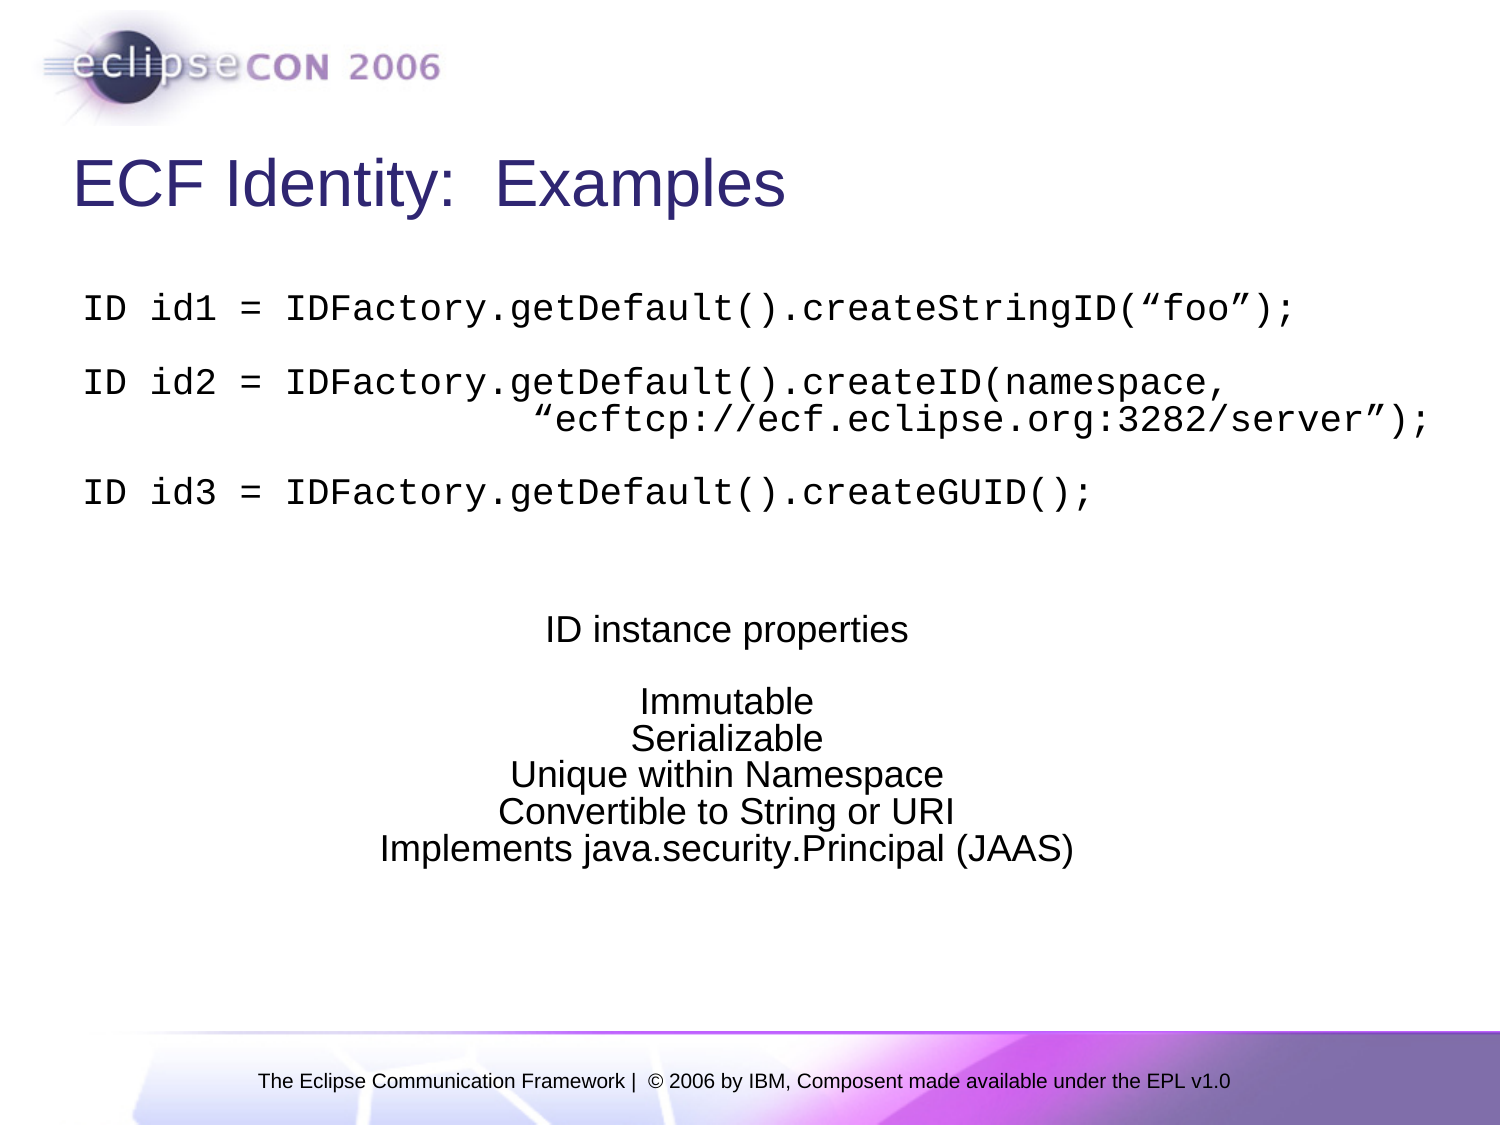

# ECF Identity: Examples
ID id1 = IDFactory.getDefault().createStringID(“foo”);
ID id2 = IDFactory.getDefault().createID(namespace,
						“ecftcp://ecf.eclipse.org:3282/server”);
ID id3 = IDFactory.getDefault().createGUID();
ID instance properties
Immutable
Serializable
Unique within Namespace
Convertible to String or URI
Implements java.security.Principal (JAAS)